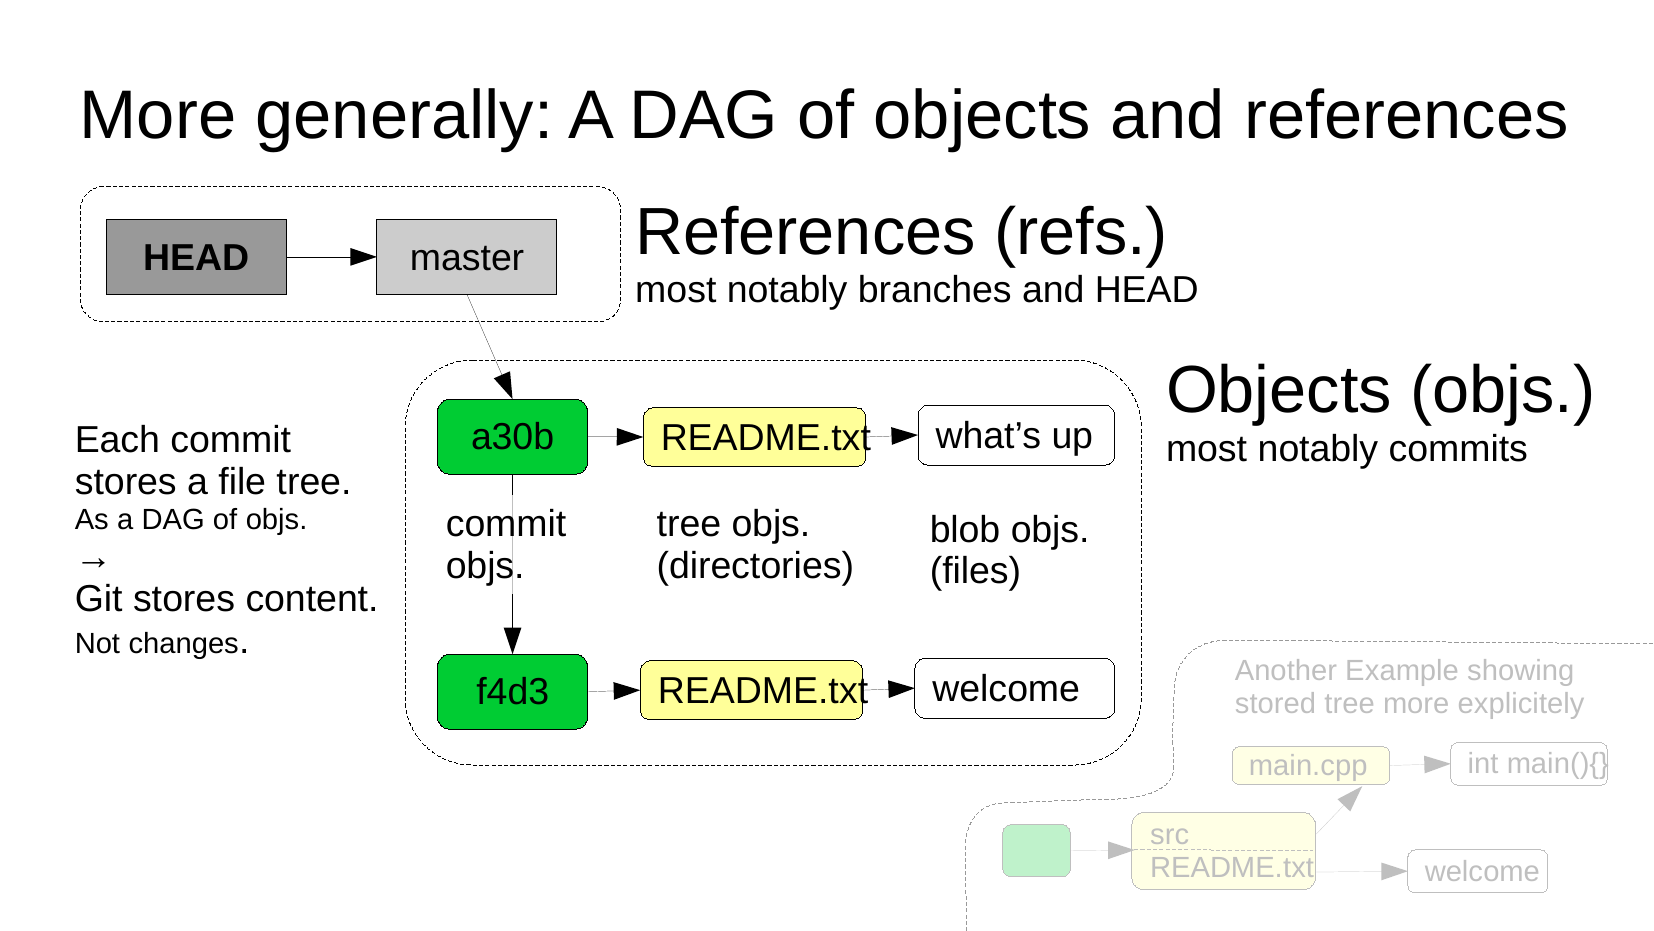

# More generally: A DAG of objects and references
References (refs.)
most notably branches and HEAD
HEAD
master
Objects (objs.)
most notably commits
a30b
what’s up
README.txt
Each commit
stores a file tree.
As a DAG of objs.
→
Git stores content.
Not changes.
commit
objs.
tree objs.
(directories)
blob objs.
(files)
Another Example showing stored tree more explicitely
f4d3
welcome
README.txt
int main(){}
main.cpp
src
README.txt
welcome